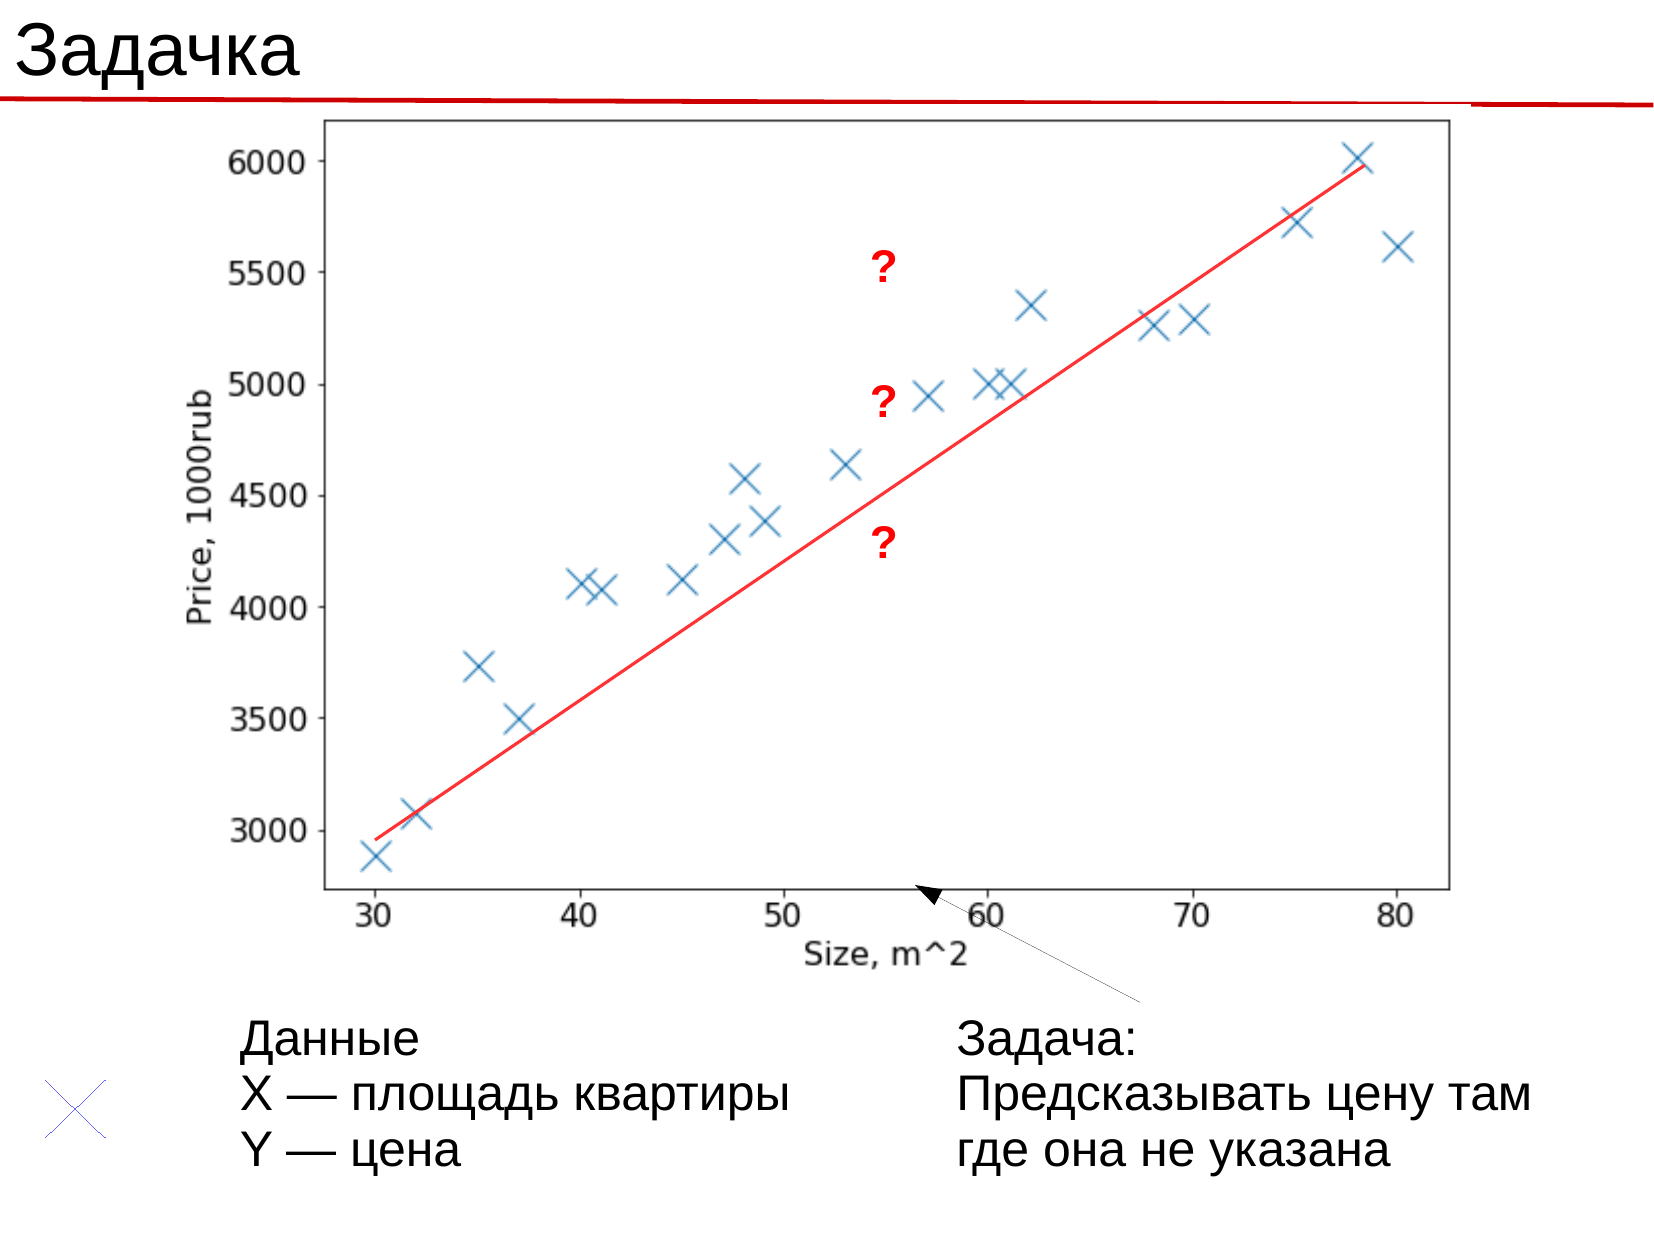

Задачка
?
?
?
Данные
X — площадь квартиры
Y — цена
Задача:
Предсказывать цену там где она не указана